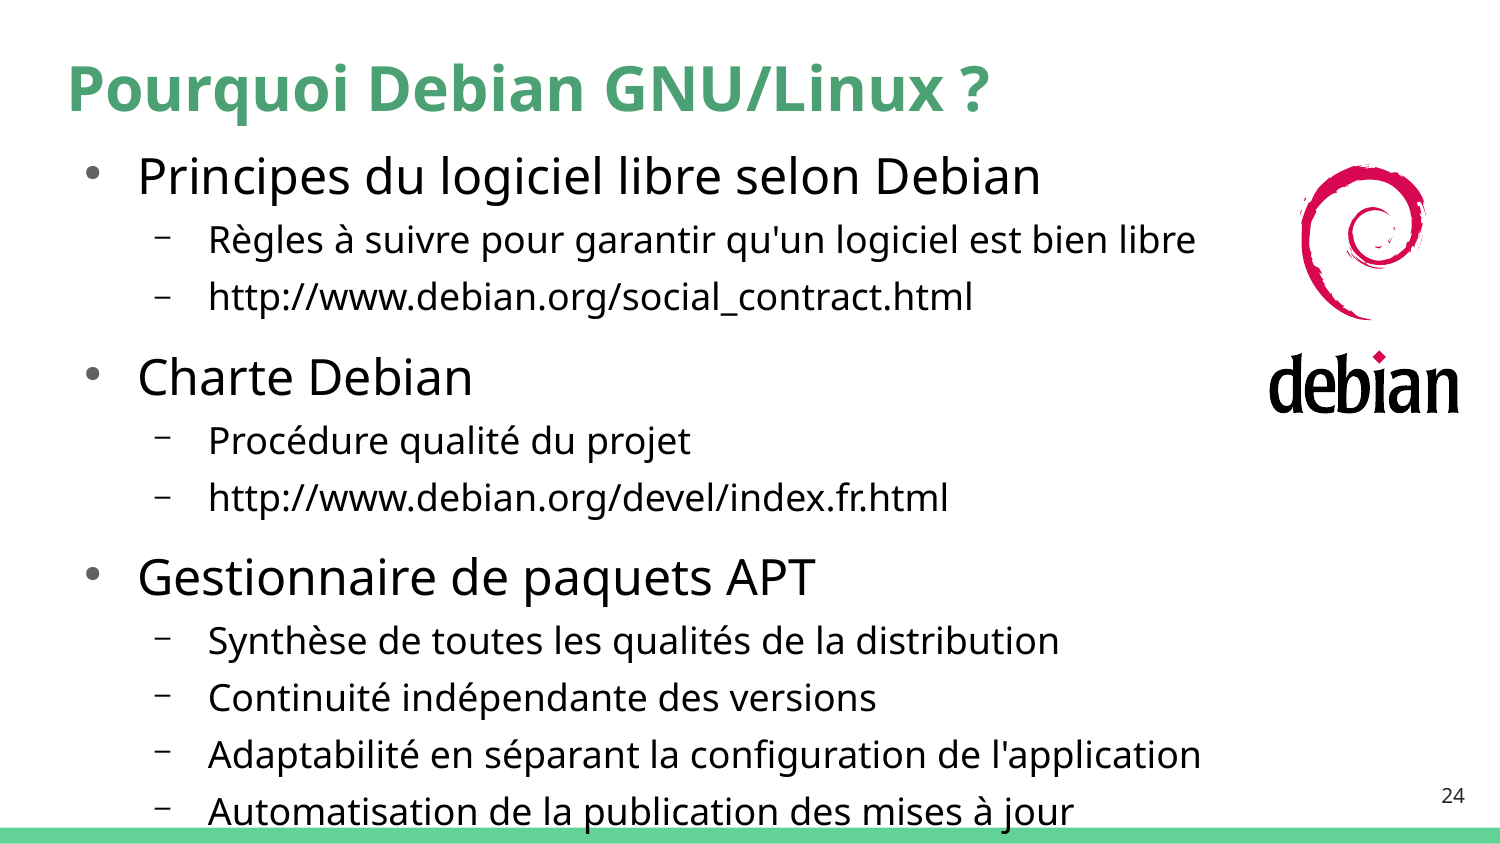

# Pourquoi Debian GNU/Linux ?
Principes du logiciel libre selon Debian
Règles à suivre pour garantir qu'un logiciel est bien libre
http://www.debian.org/social_contract.html
Charte Debian
Procédure qualité du projet
http://www.debian.org/devel/index.fr.html
Gestionnaire de paquets APT
Synthèse de toutes les qualités de la distribution
Continuité indépendante des versions
Adaptabilité en séparant la configuration de l'application
Automatisation de la publication des mises à jour